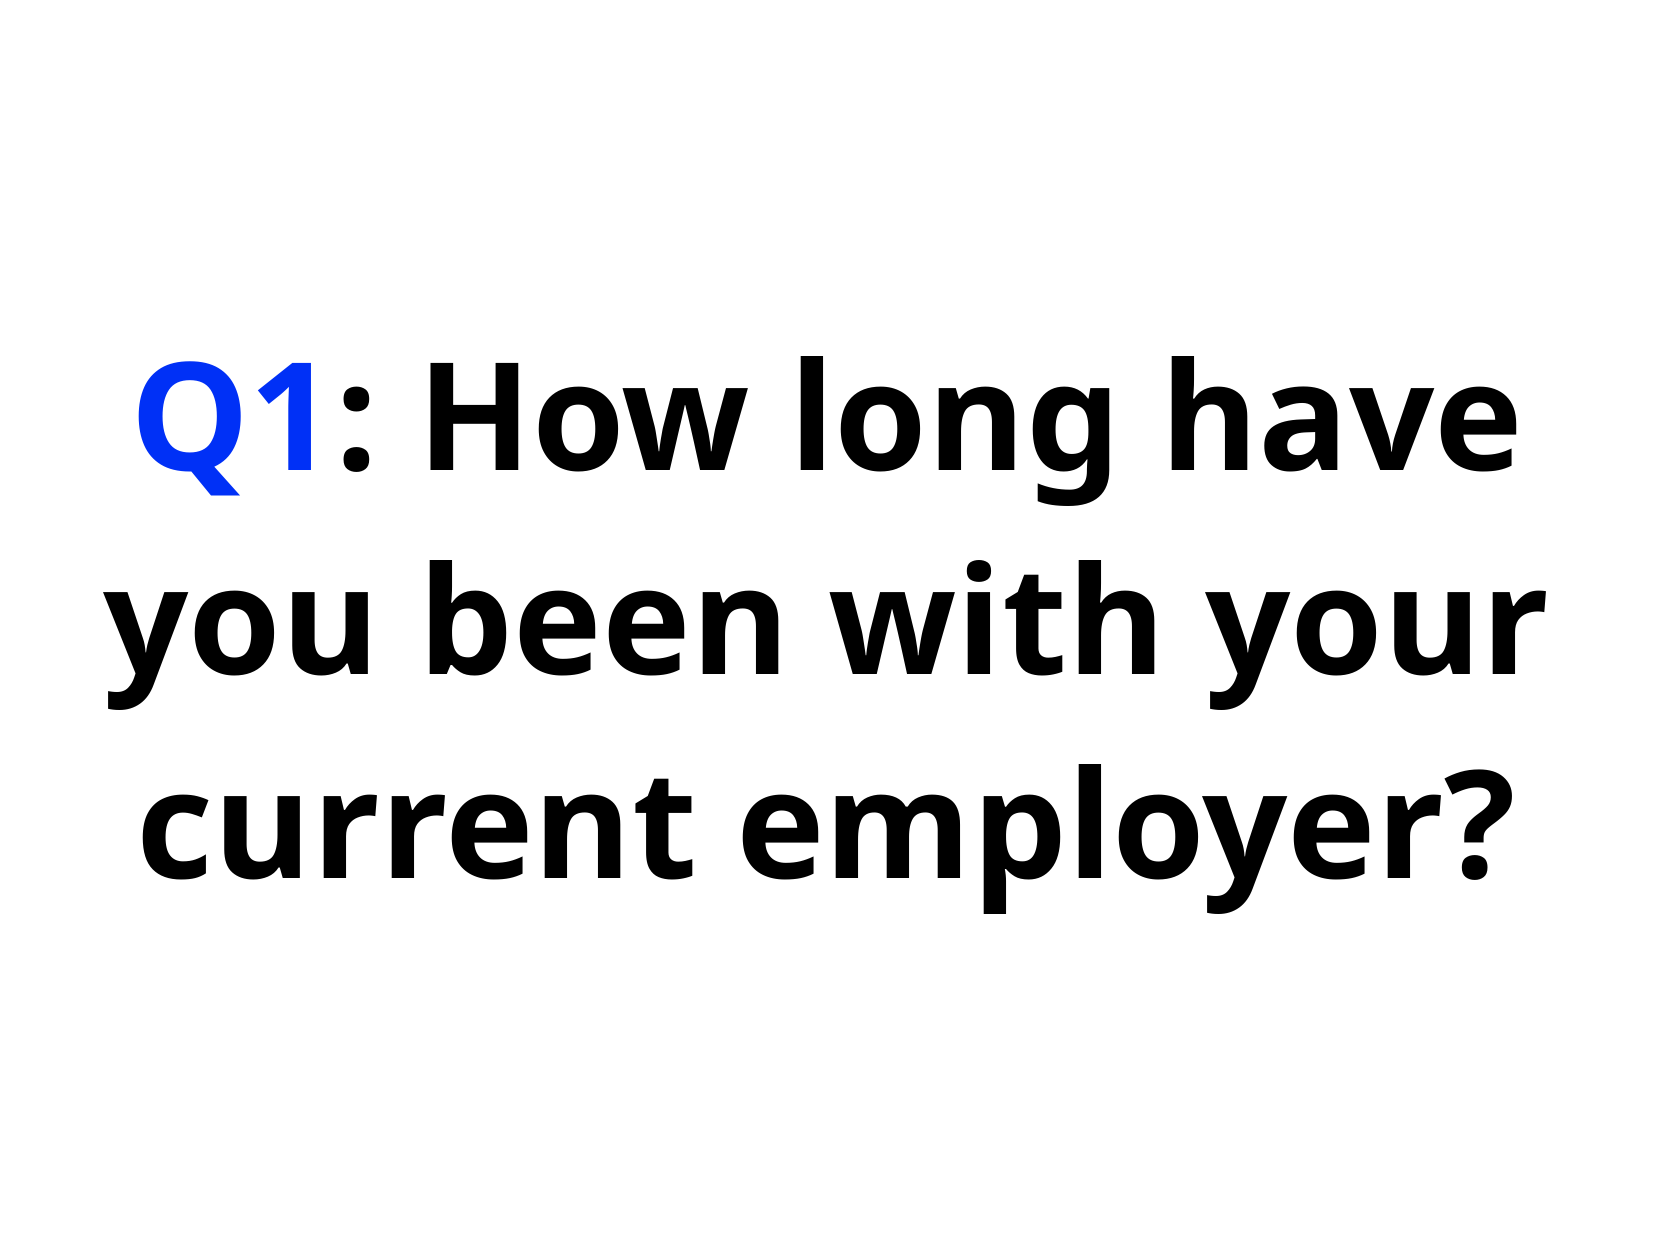

Q1: How long have you been with your current employer?